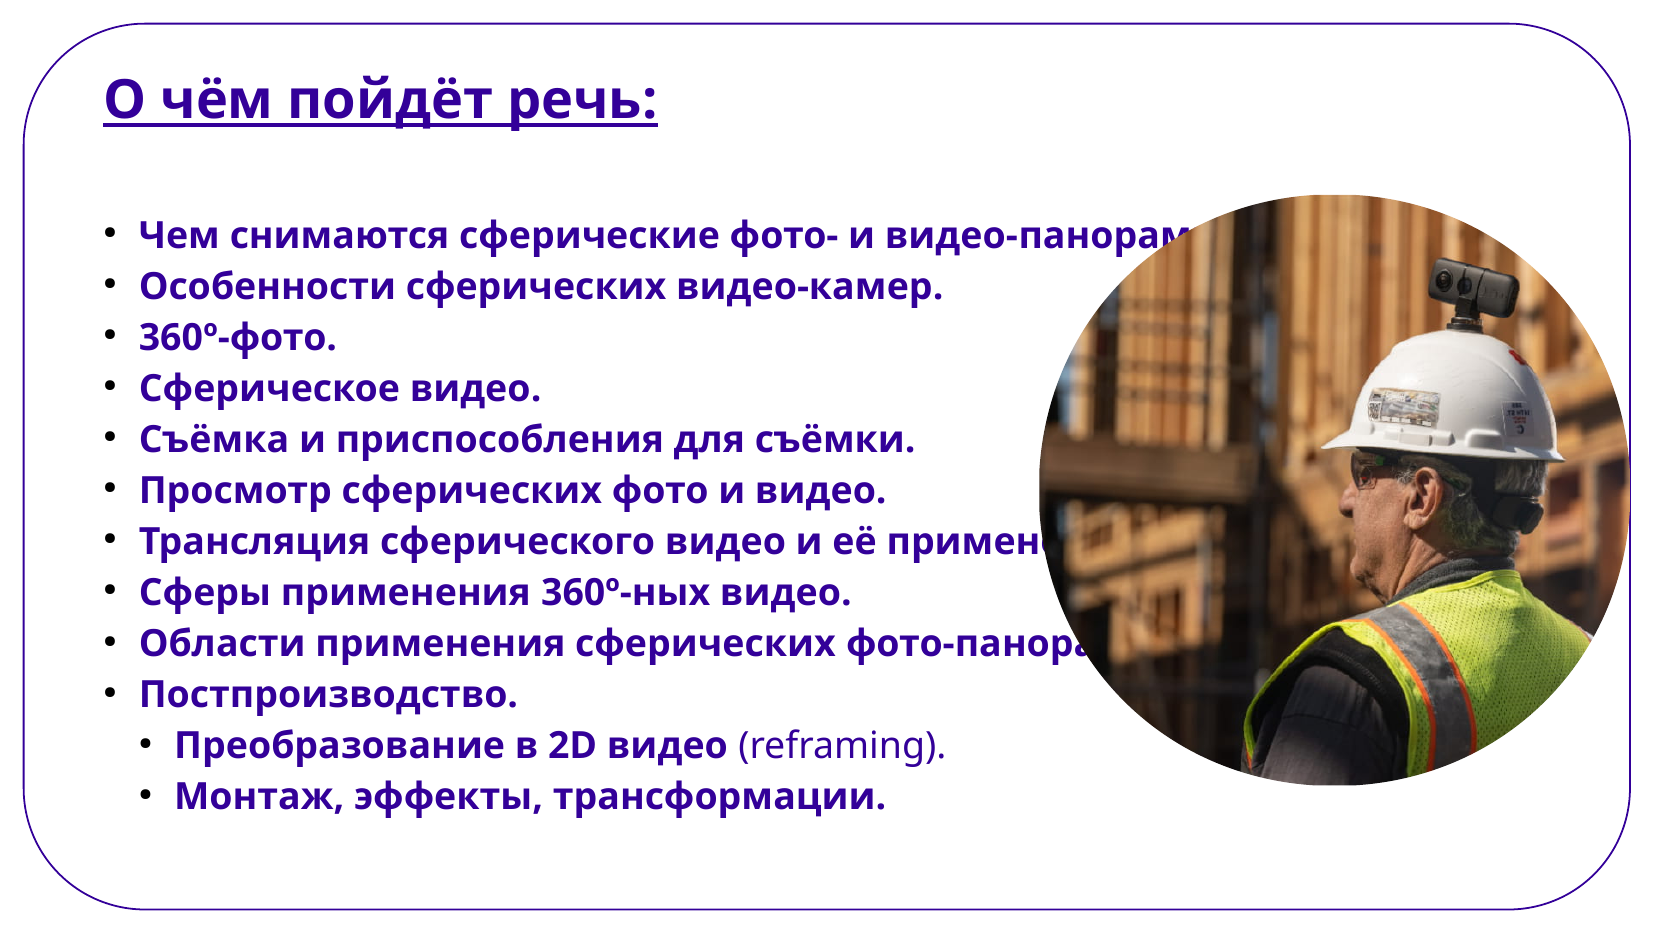

О чём пойдёт речь:
Чем снимаются сферические фото- и видео-панорамы.
Особенности сферических видео-камер.
360º-фото.
Сферическое видео.
Съёмка и приспособления для съёмки.
Просмотр сферических фото и видео.
Трансляция сферического видео и её применение.
Сферы применения 360º-ных видео.
Области применения сферических фото-панорам.
Постпроизводство.
Преобразование в 2D видео (reframing).
Монтаж, эффекты, трансформации.